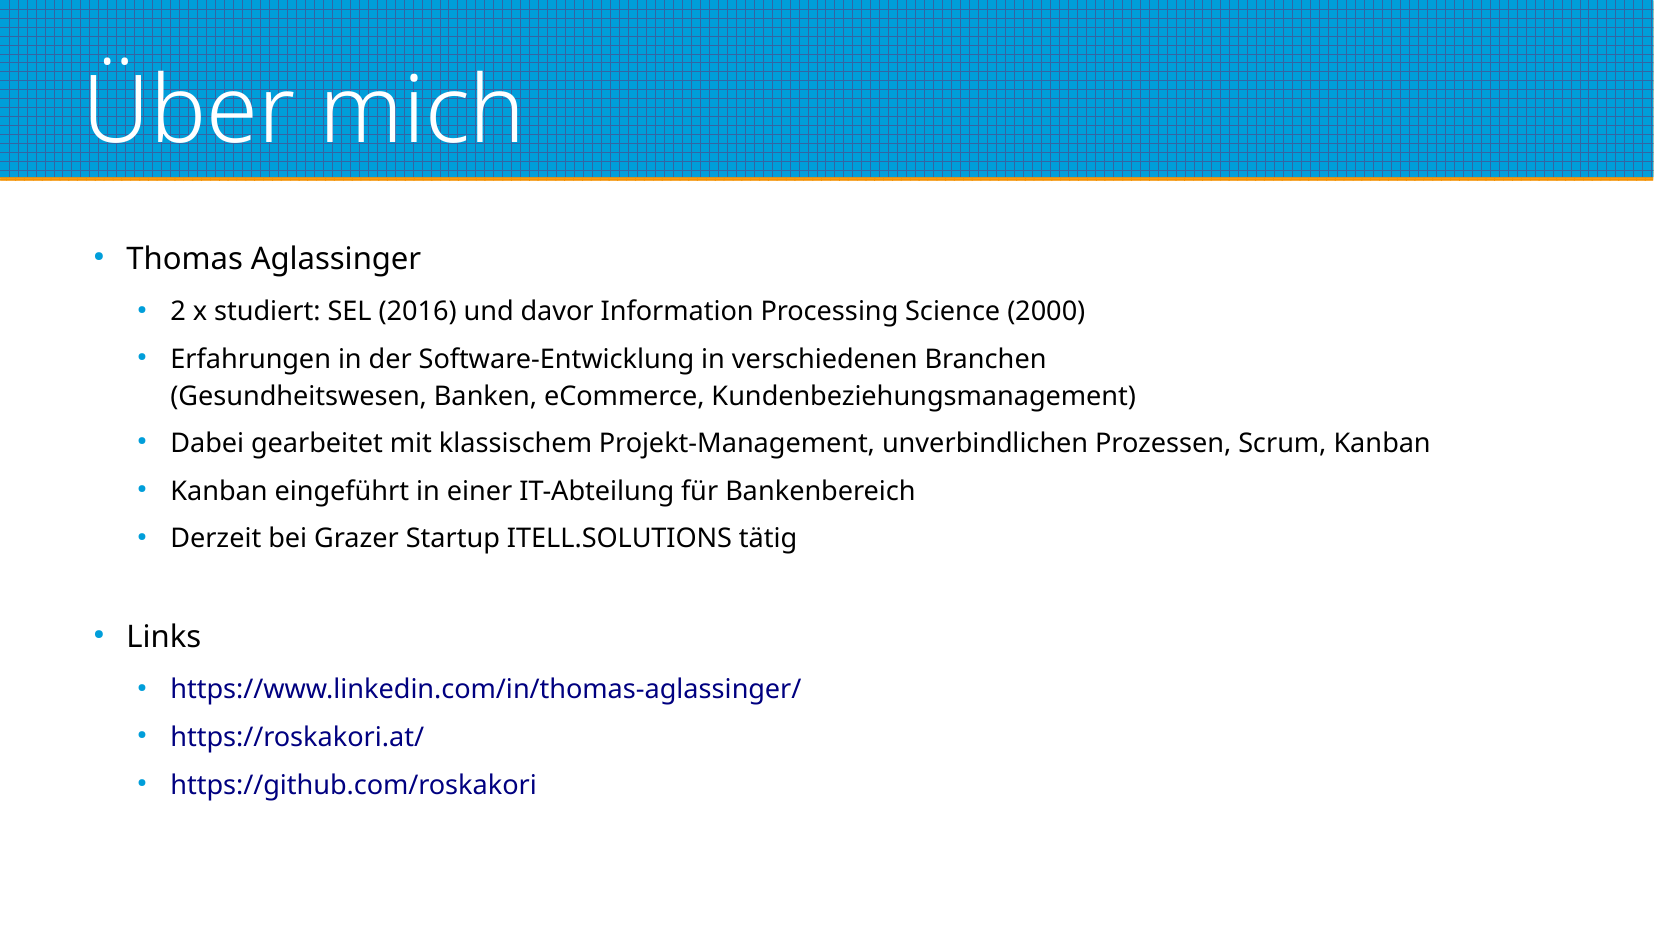

# Über mich
Thomas Aglassinger
2 x studiert: SEL (2016) und davor Information Processing Science (2000)
Erfahrungen in der Software-Entwicklung in verschiedenen Branchen
(Gesundheitswesen, Banken, eCommerce, Kundenbeziehungsmanagement)
Dabei gearbeitet mit klassischem Projekt-Management, unverbindlichen Prozessen, Scrum, Kanban
Kanban eingeführt in einer IT-Abteilung für Bankenbereich
Derzeit bei Grazer Startup ITELL.SOLUTIONS tätig
Links
https://www.linkedin.com/in/thomas-aglassinger/
https://roskakori.at/
https://github.com/roskakori